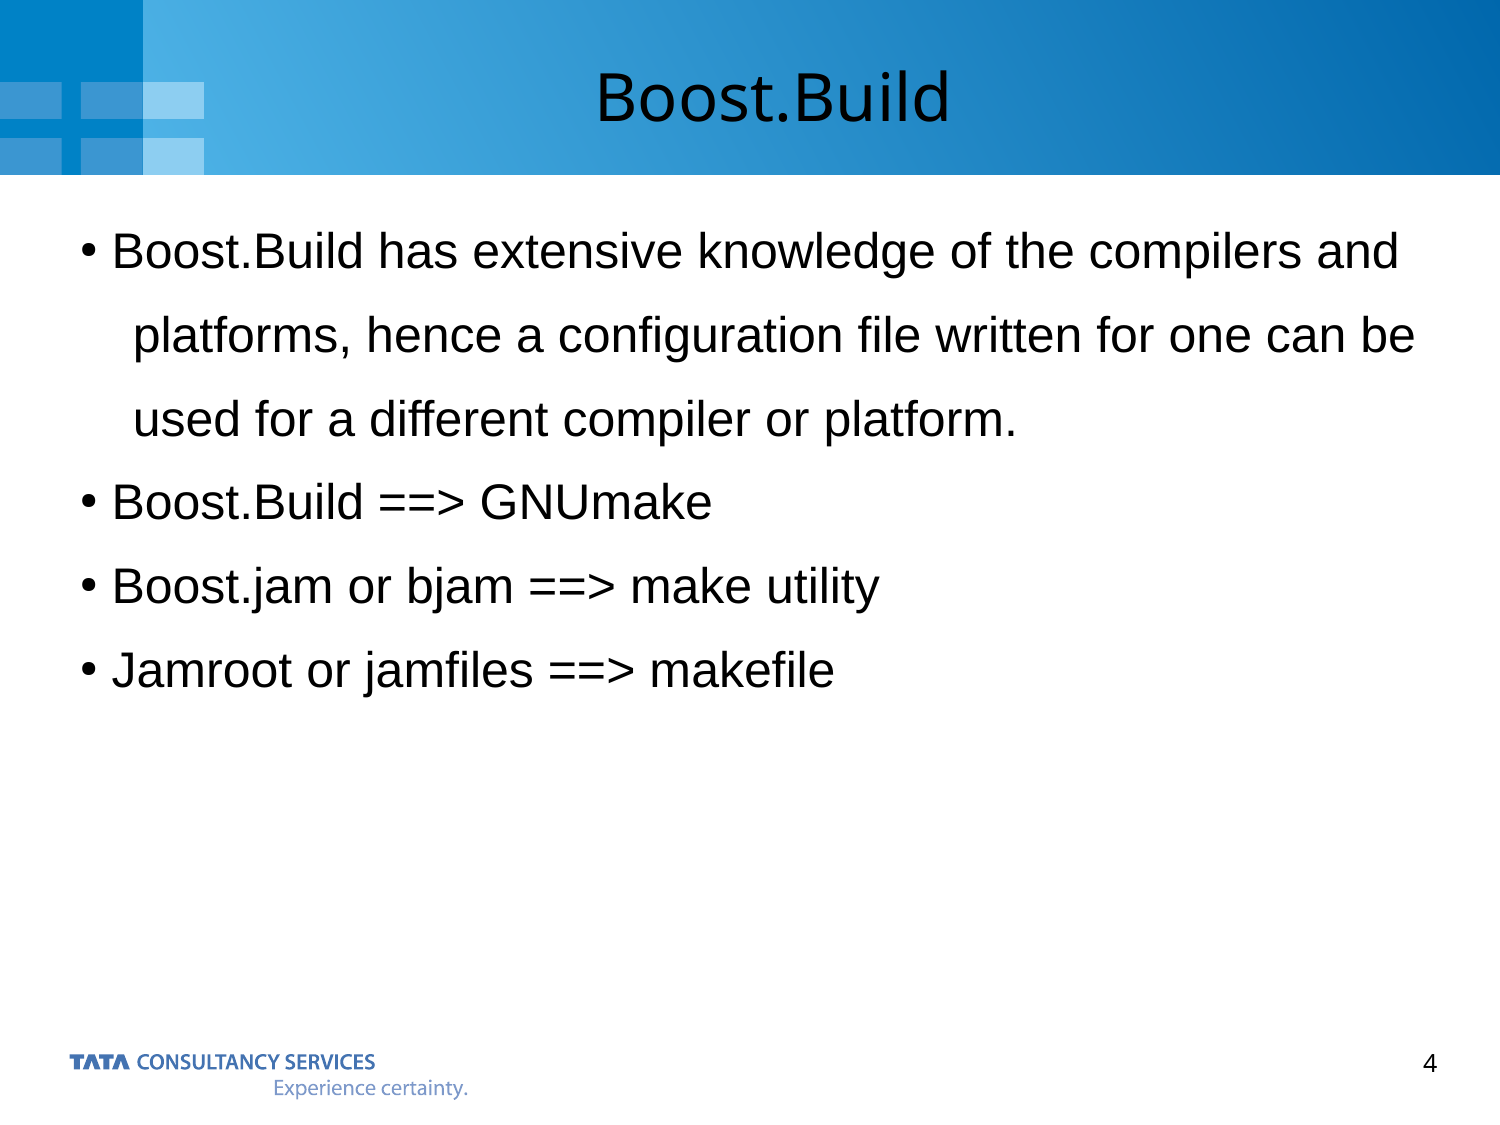

Boost.Build
 Boost.Build has extensive knowledge of the compilers and platforms, hence a configuration file written for one can be used for a different compiler or platform.
 Boost.Build ==> GNUmake
 Boost.jam or bjam ==> make utility
 Jamroot or jamfiles ==> makefile